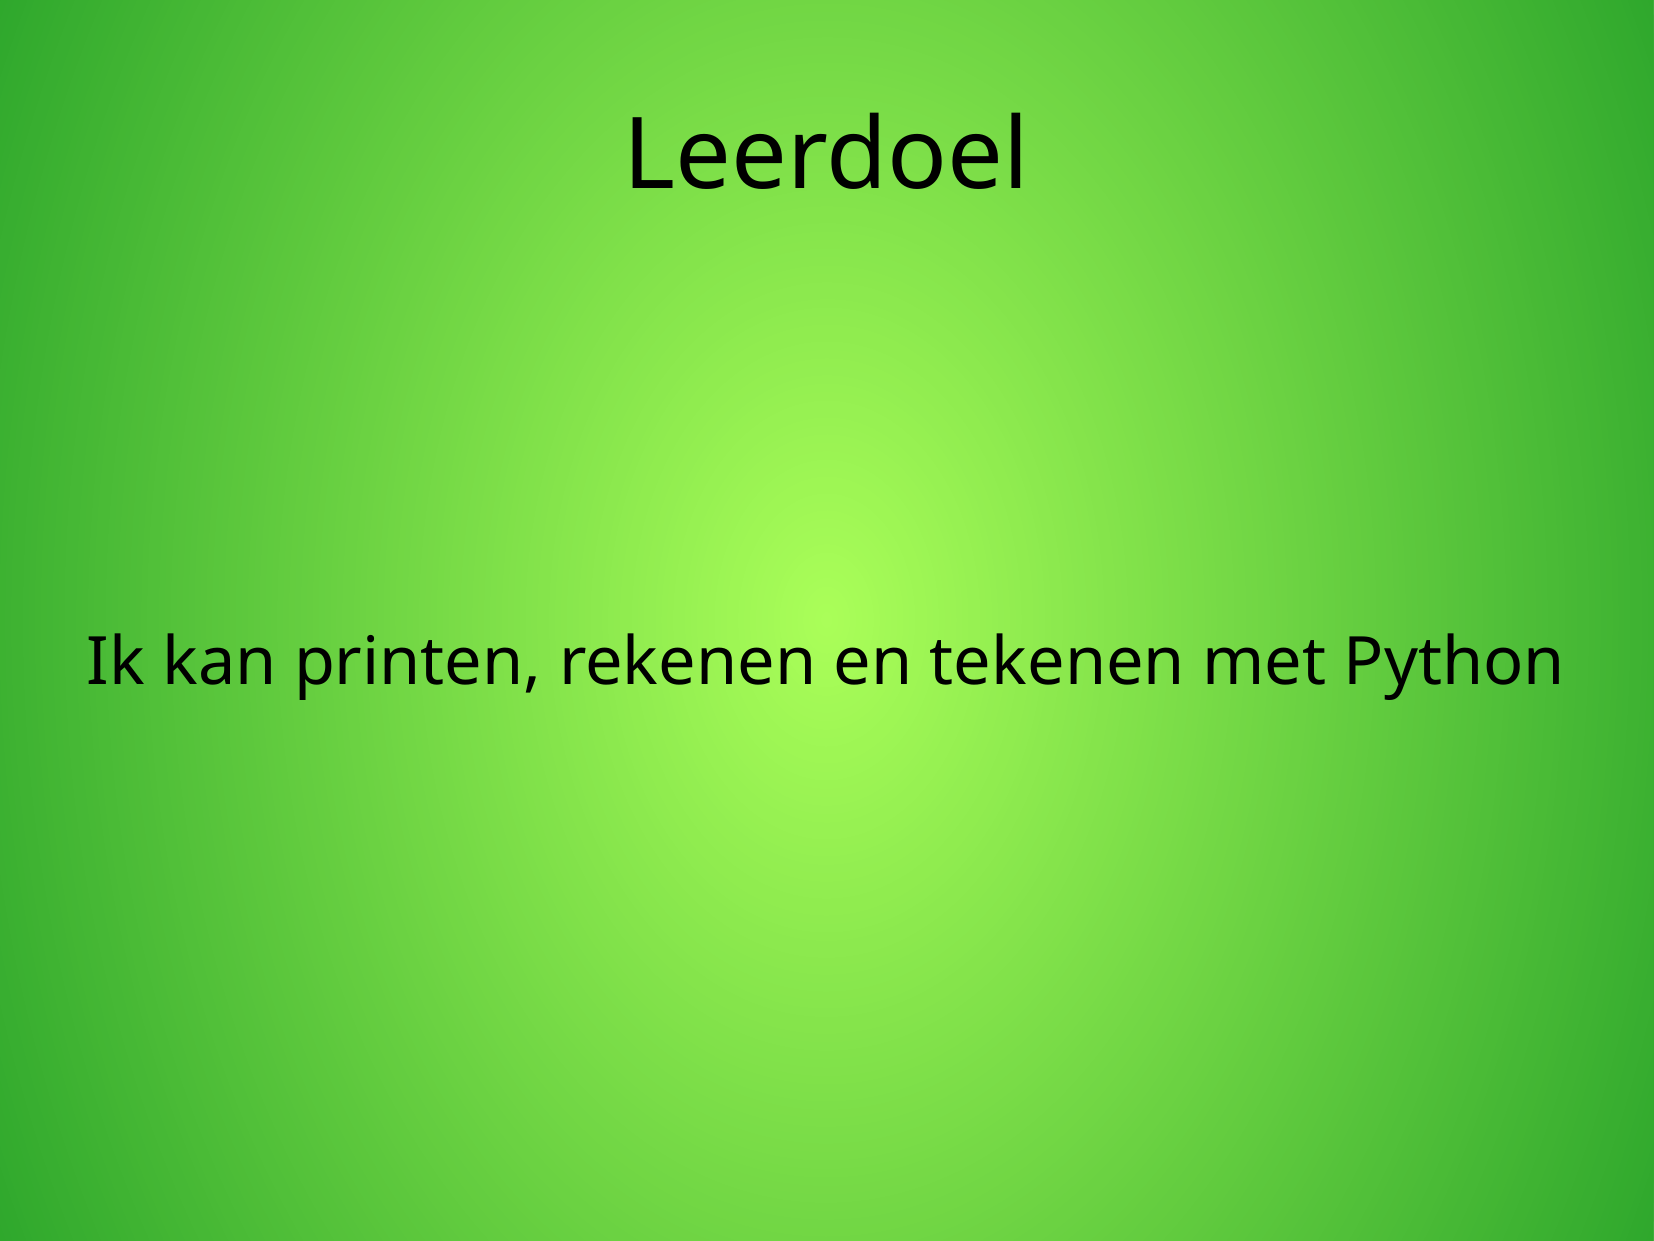

Leerdoel
# Ik kan printen, rekenen en tekenen met Python